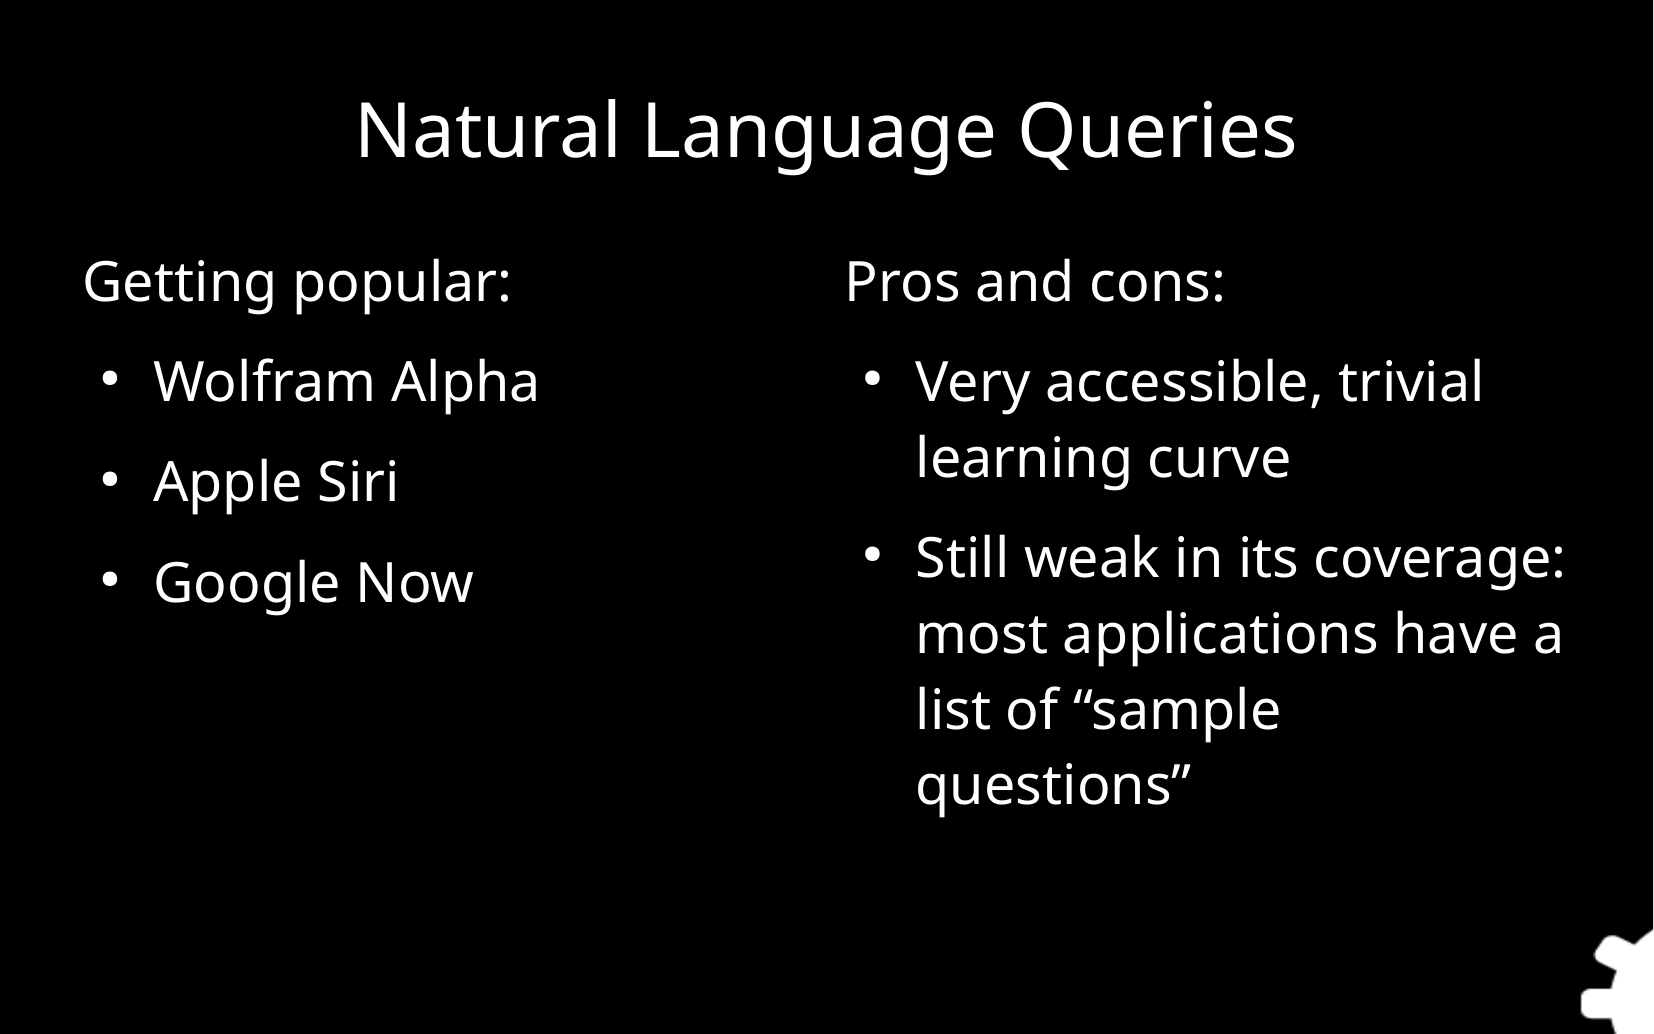

# Natural Language Queries
Getting popular:
Wolfram Alpha
Apple Siri
Google Now
Pros and cons:
Very accessible, trivial learning curve
Still weak in its coverage: most applications have a list of “sample questions”